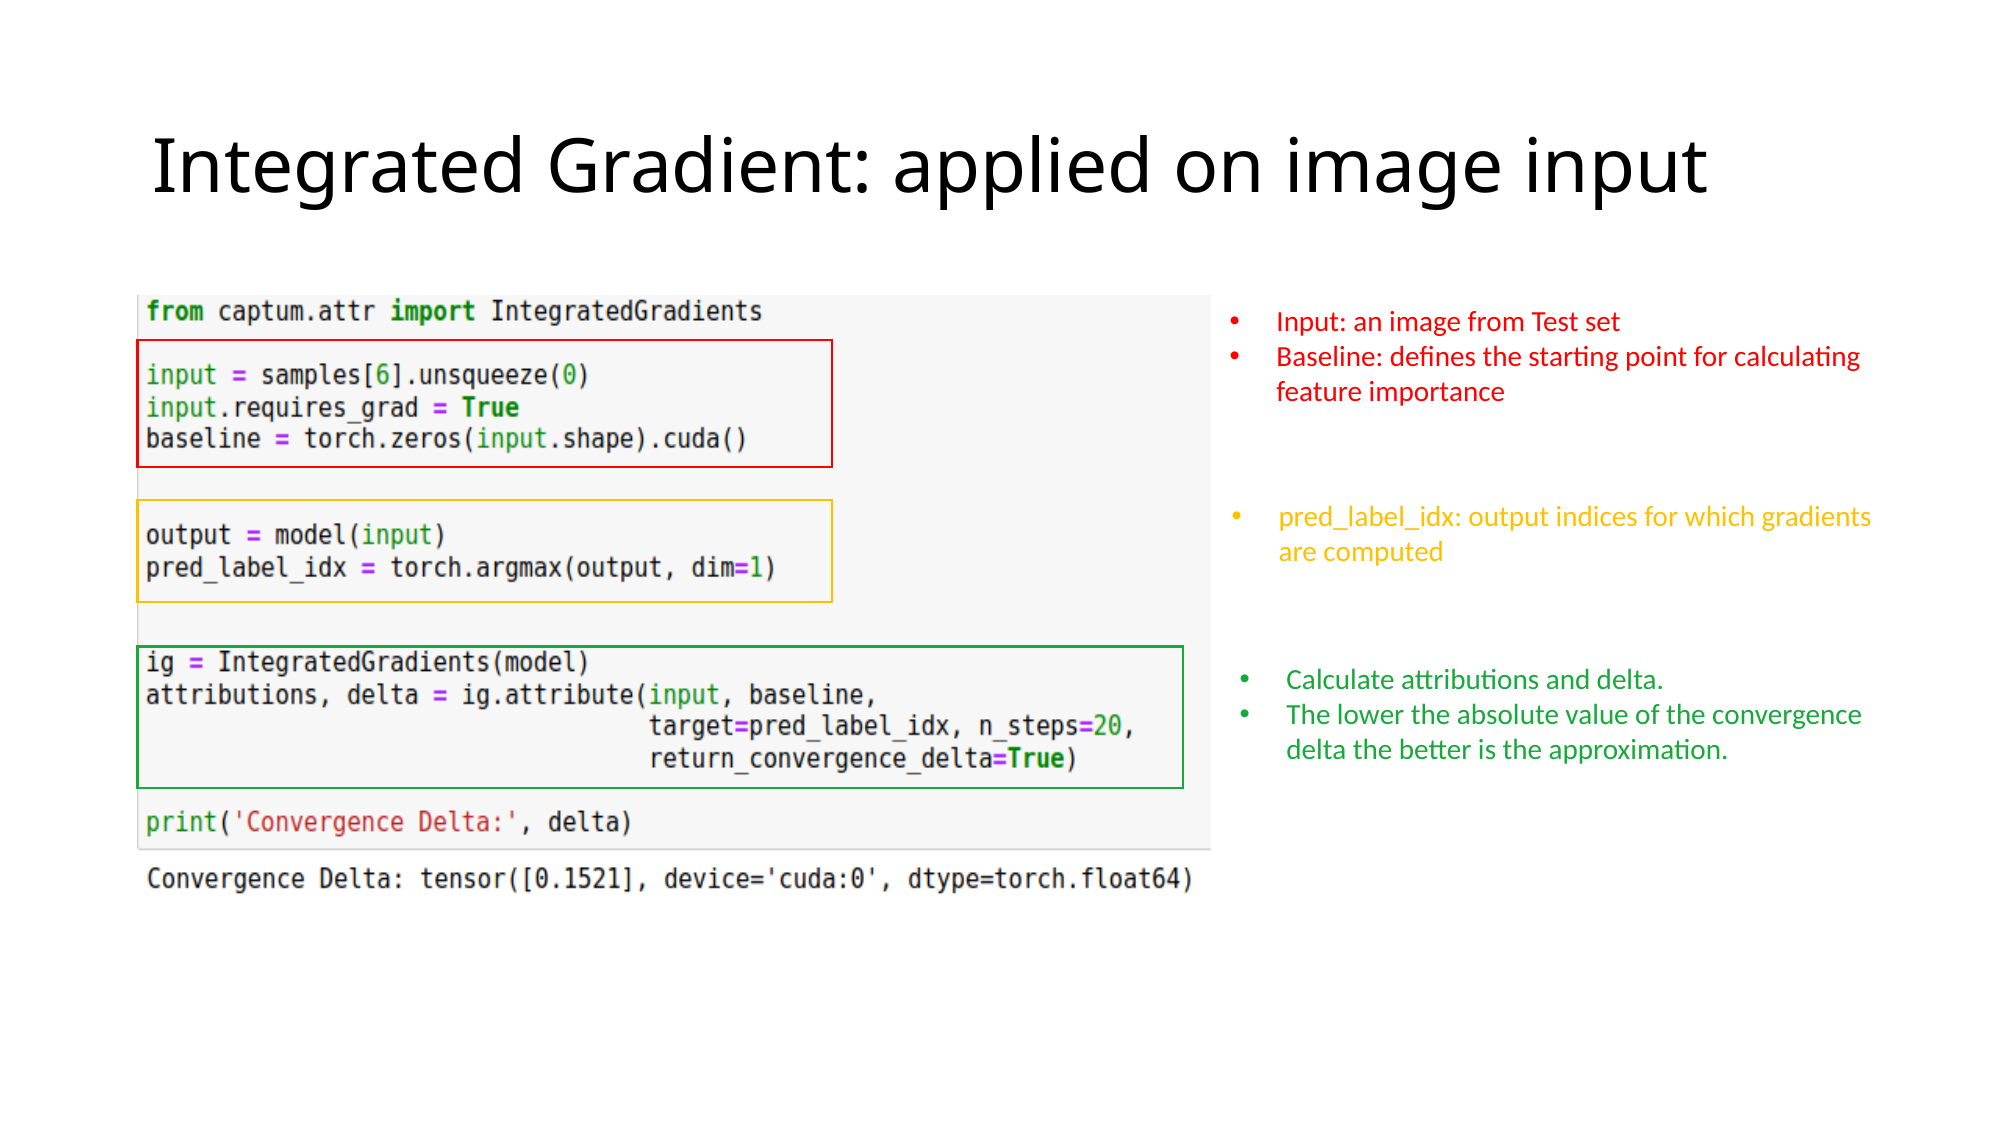

# Integrated Gradient: applied on image input
Input: an image from Test set
Baseline: defines the starting point for calculating feature importance
pred_label_idx: output indices for which gradients are computed
Calculate attributions and delta.
The lower the absolute value of the convergence delta the better is the approximation.